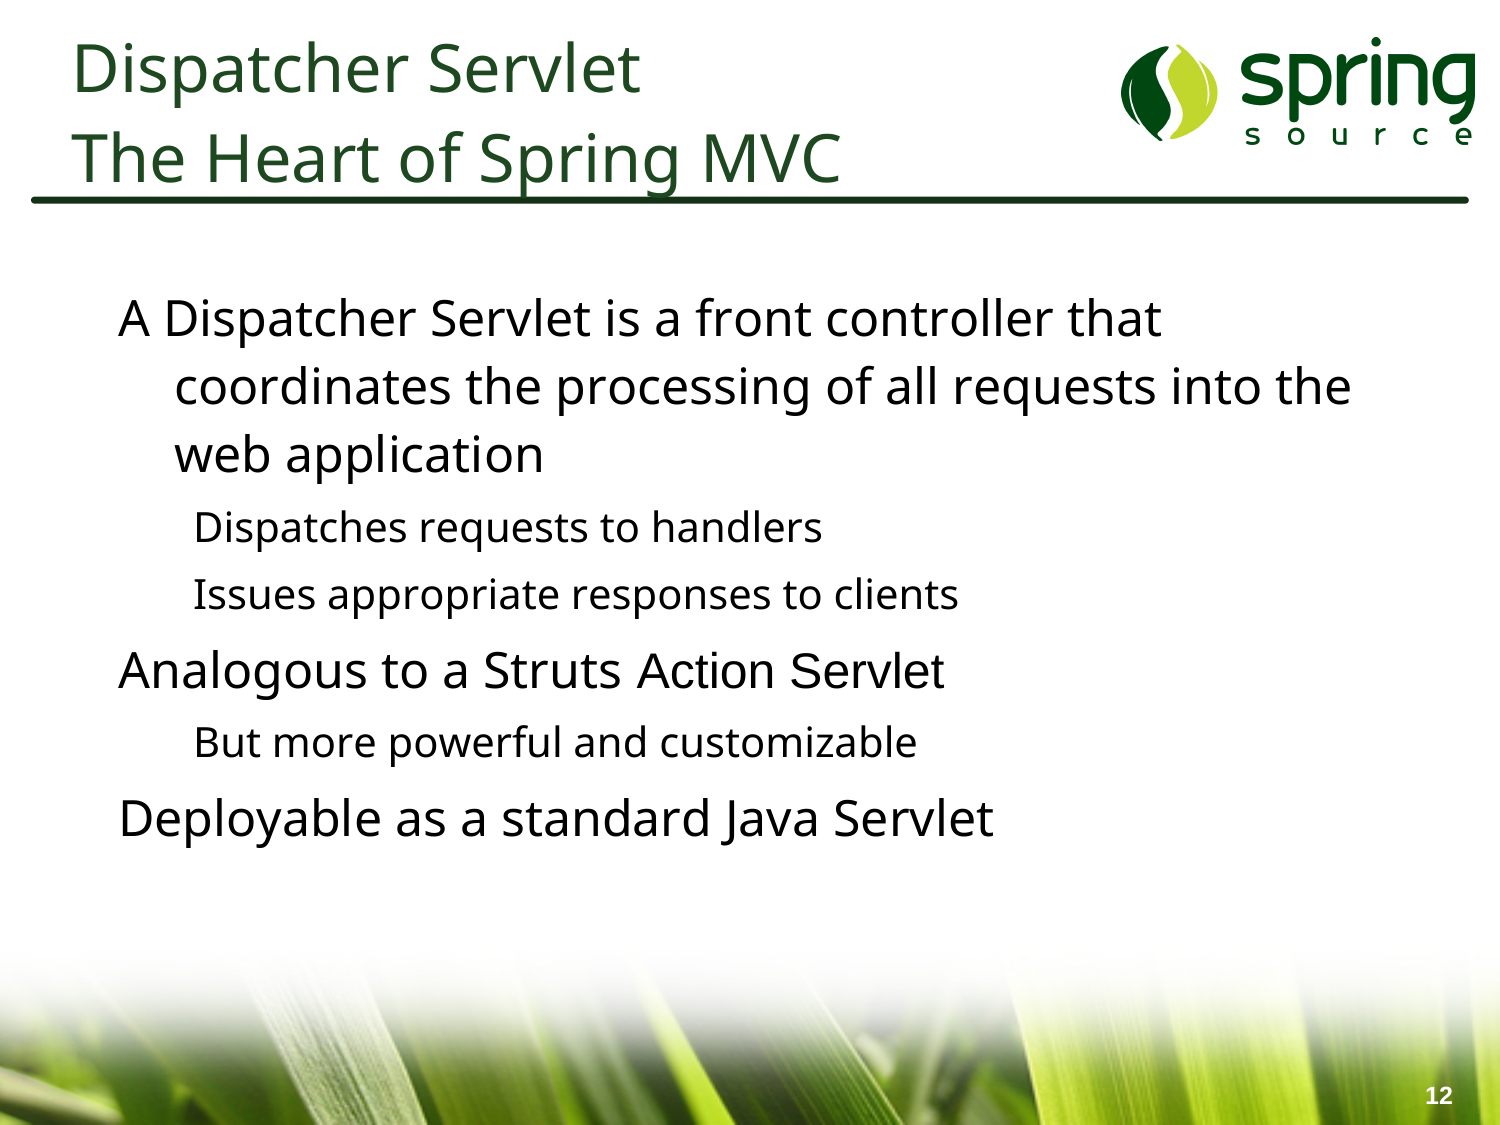

# Dispatcher Servlet The Heart of Spring MVC
A Dispatcher Servlet is a front controller that coordinates the processing of all requests into the web application
Dispatches requests to handlers
Issues appropriate responses to clients
Analogous to a Struts Action Servlet
But more powerful and customizable
Deployable as a standard Java Servlet